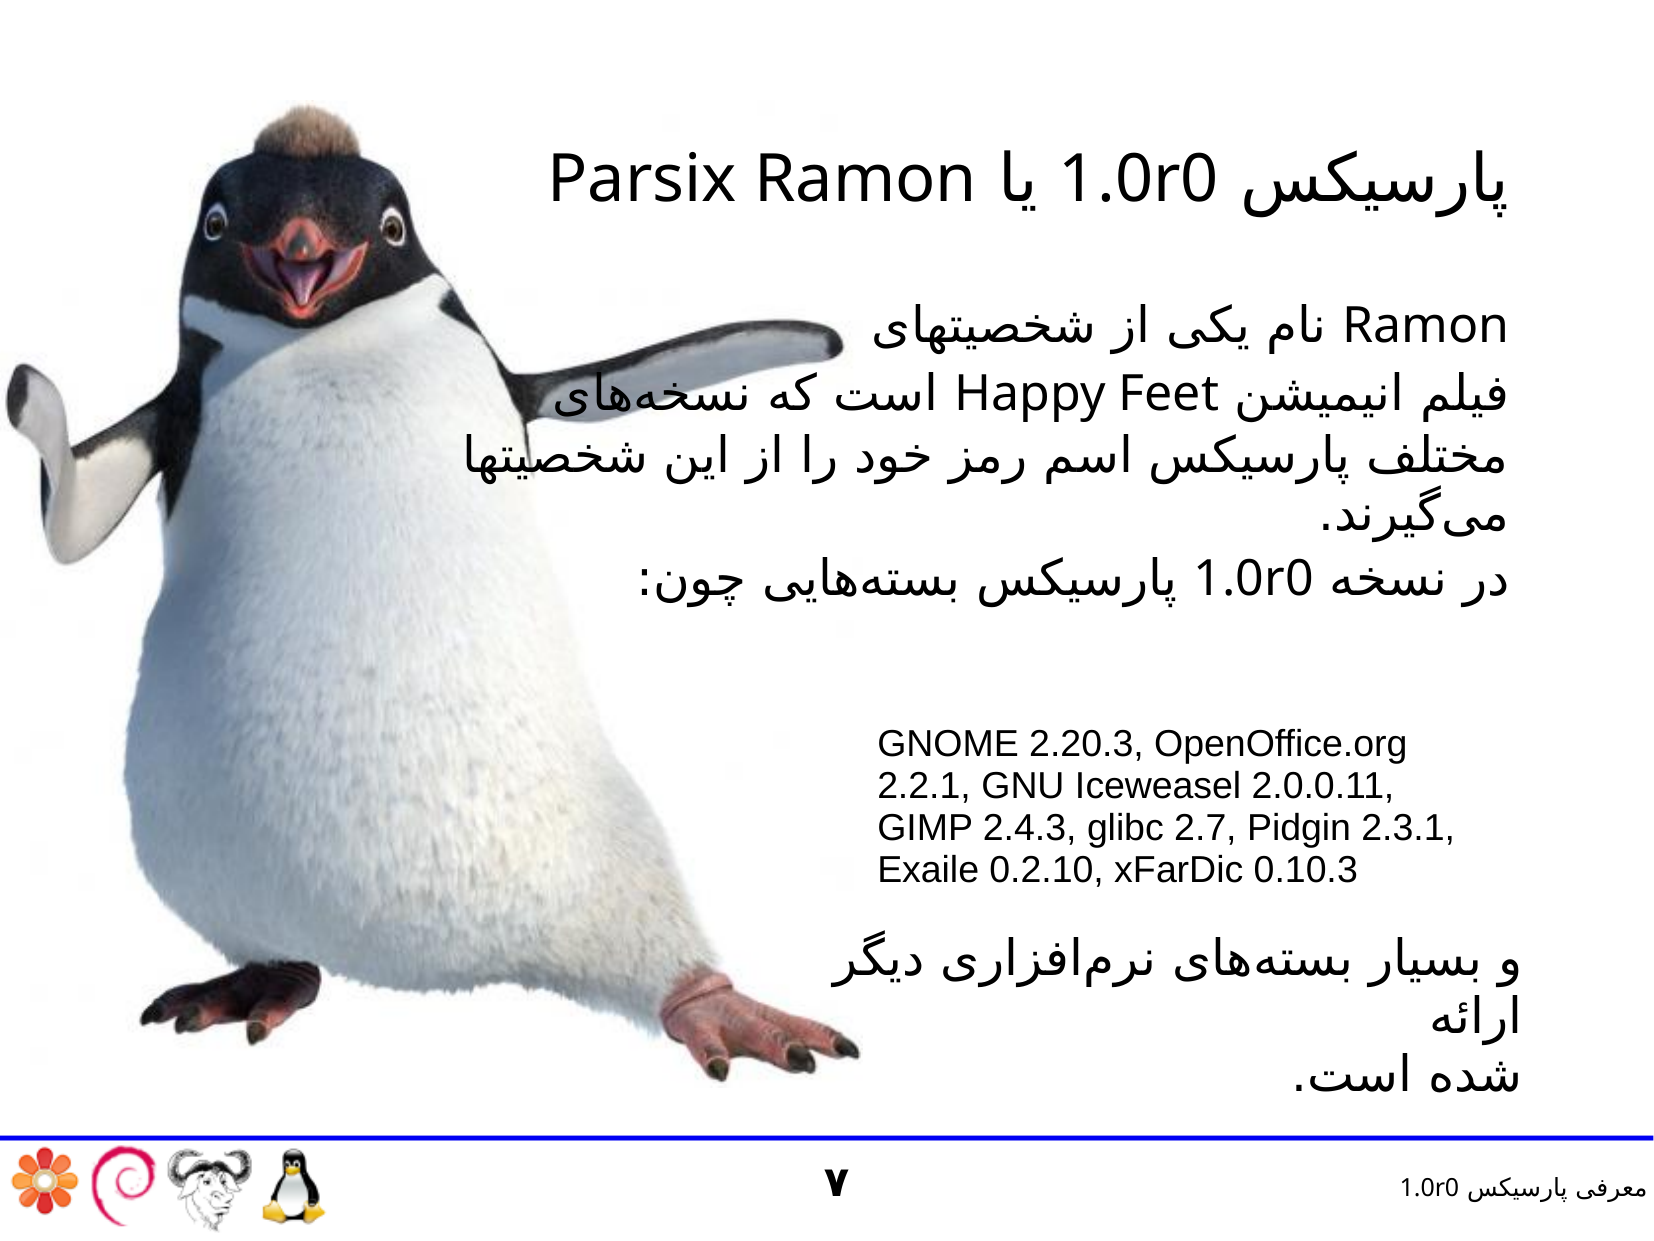

پارسیکس 1.0r0 یا Parsix Ramon
Ramon نام یکی از شخصیتهای
فیلم انیمیشن Happy Feet است که نسخه‌های
مختلف پارسیکس اسم رمز خود را از این شخصیتها
می‌گیرند.
در نسخه 1.0r0 پارسیکس بسته‌هایی چون:
GNOME 2.20.3, OpenOffice.org 2.2.1, GNU Iceweasel 2.0.0.11, GIMP 2.4.3, glibc 2.7, Pidgin 2.3.1, Exaile 0.2.10, xFarDic 0.10.3
و بسیار بسته‌های نرم‌افزاری دیگر ارائه
شده است.
۷
معرفی پارسیکس 1.0r0